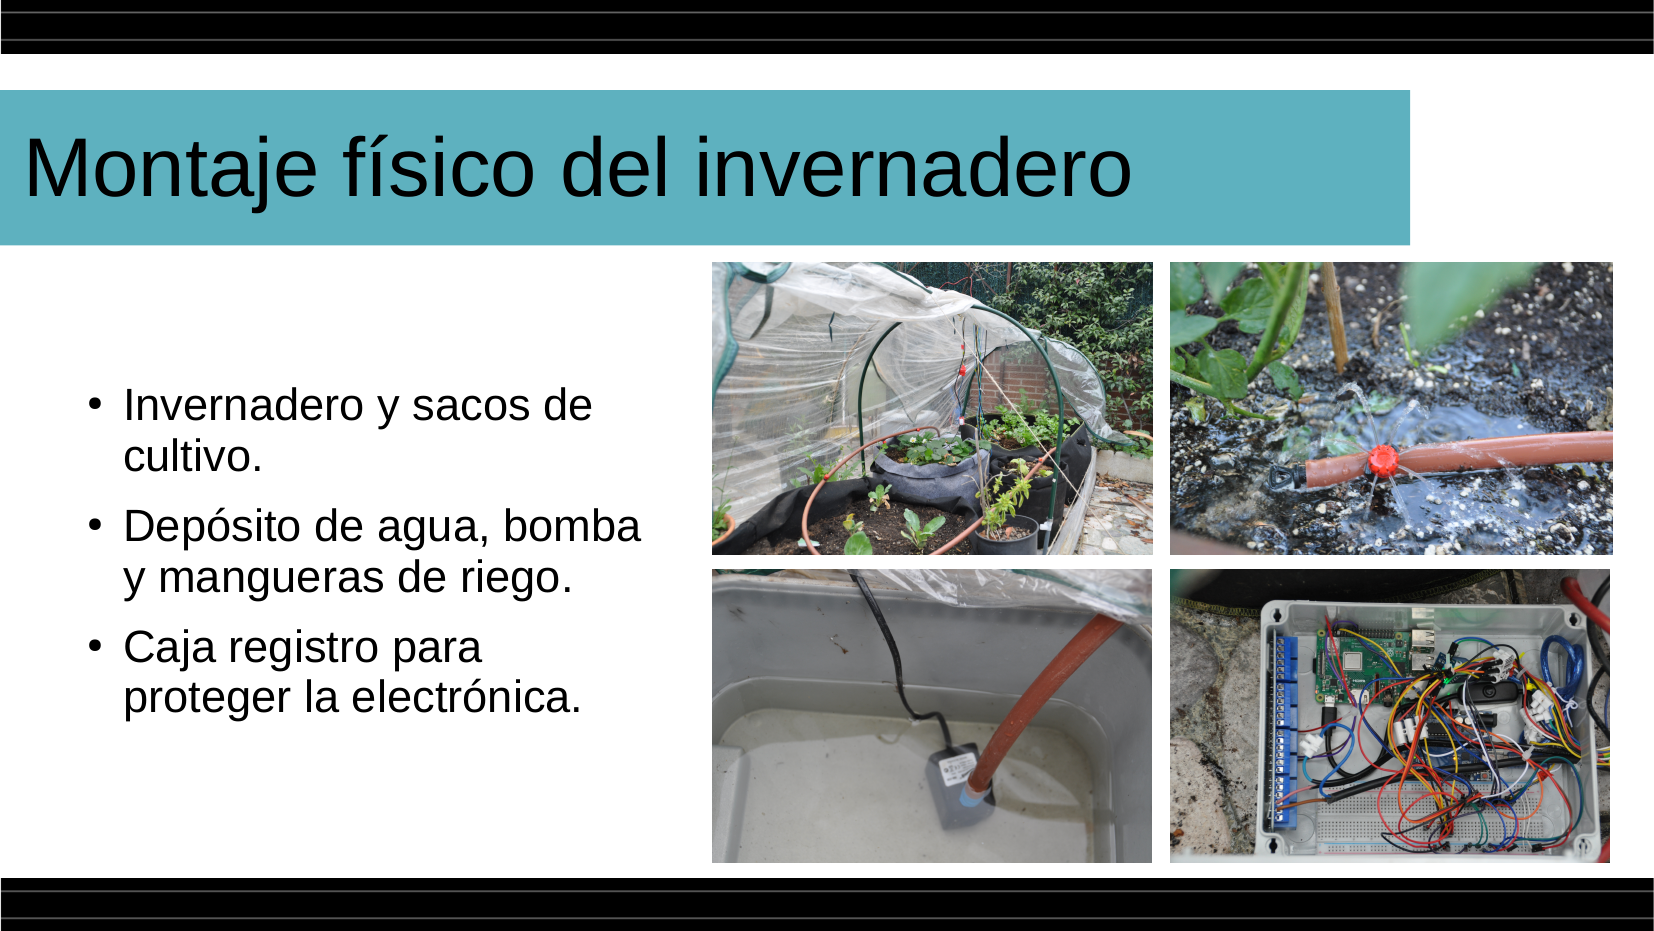

Montaje físico del invernadero
# Invernadero y sacos de cultivo.
Depósito de agua, bomba y mangueras de riego.
Caja registro para proteger la electrónica.